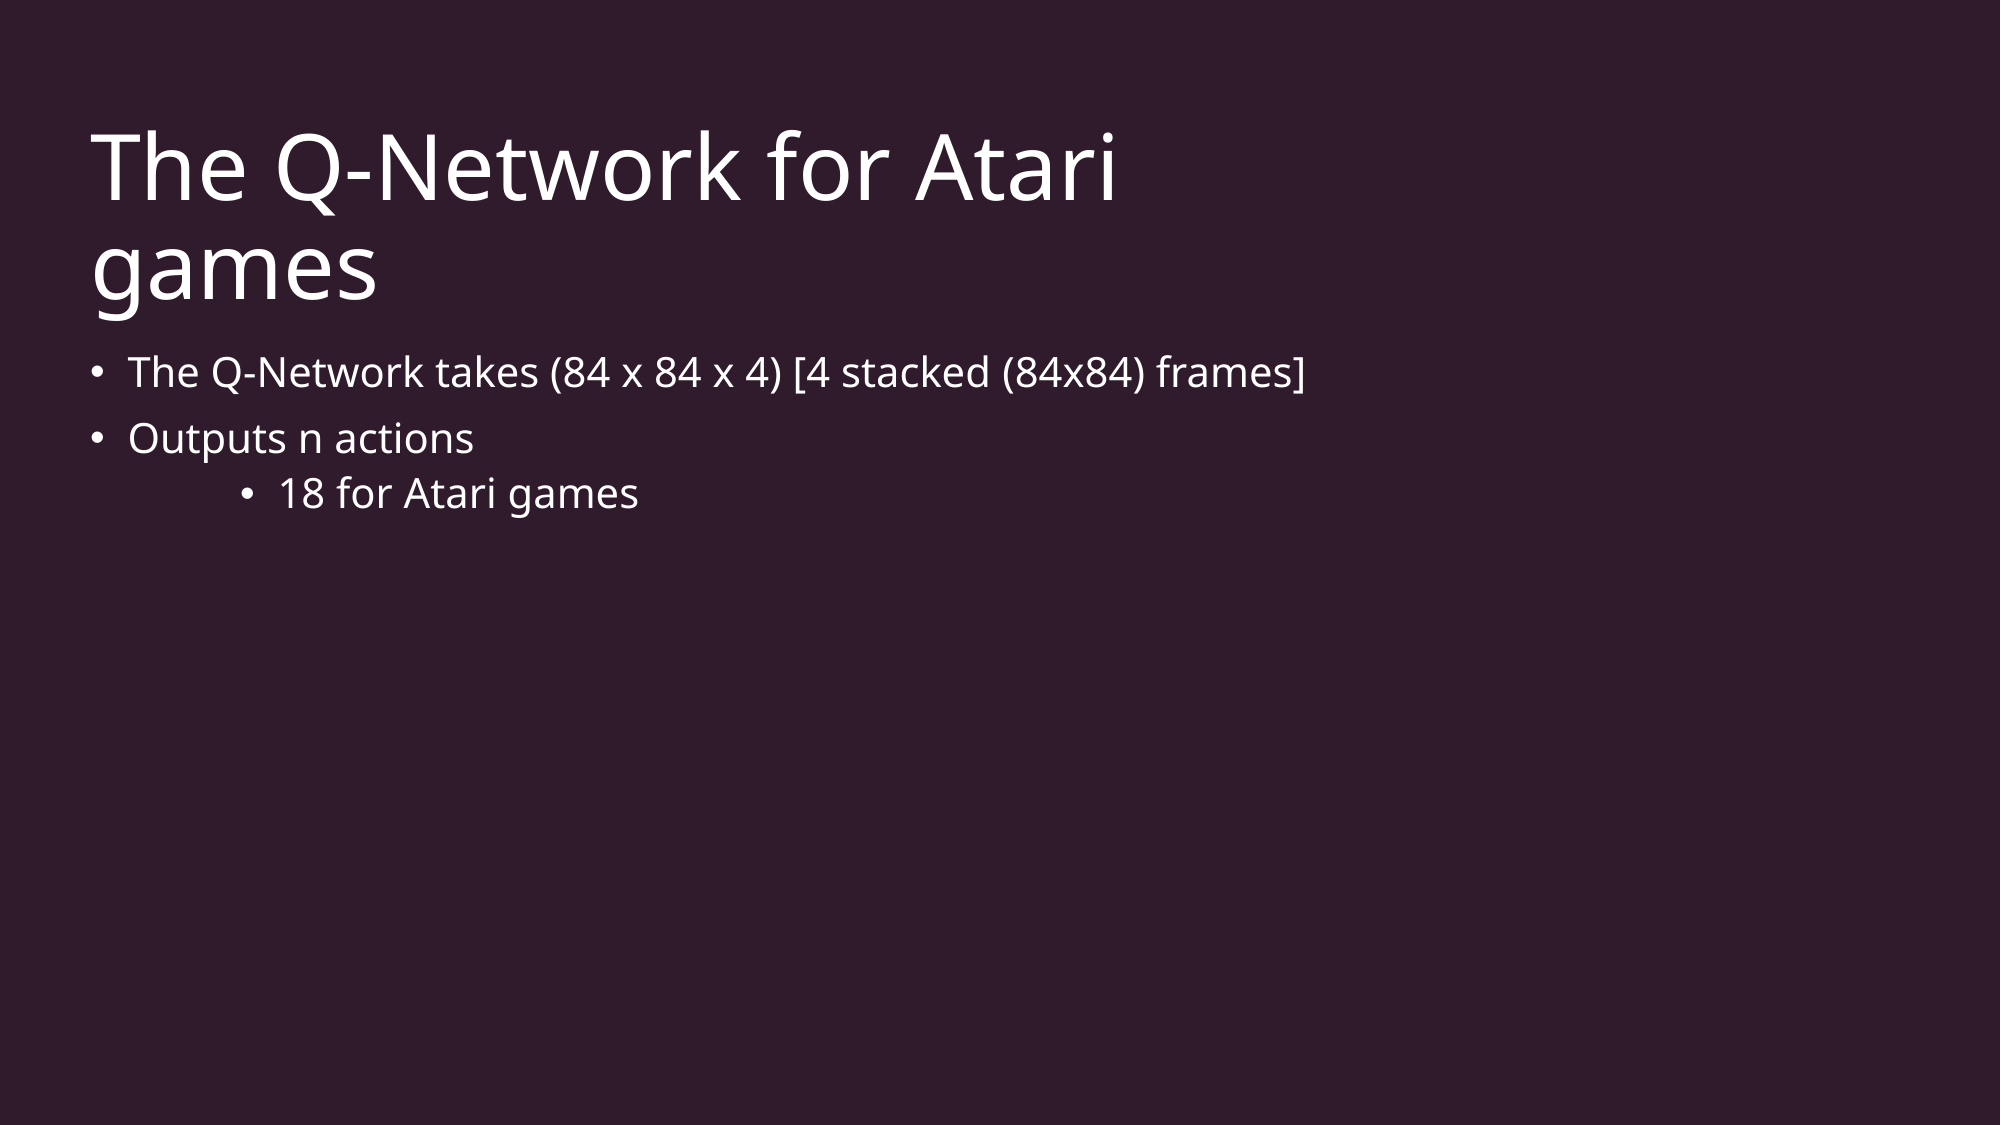

# The Q-Network for Atari games
The Q-Network takes (84 x 84 x 4) [4 stacked (84x84) frames]
Outputs n actions
18 for Atari games